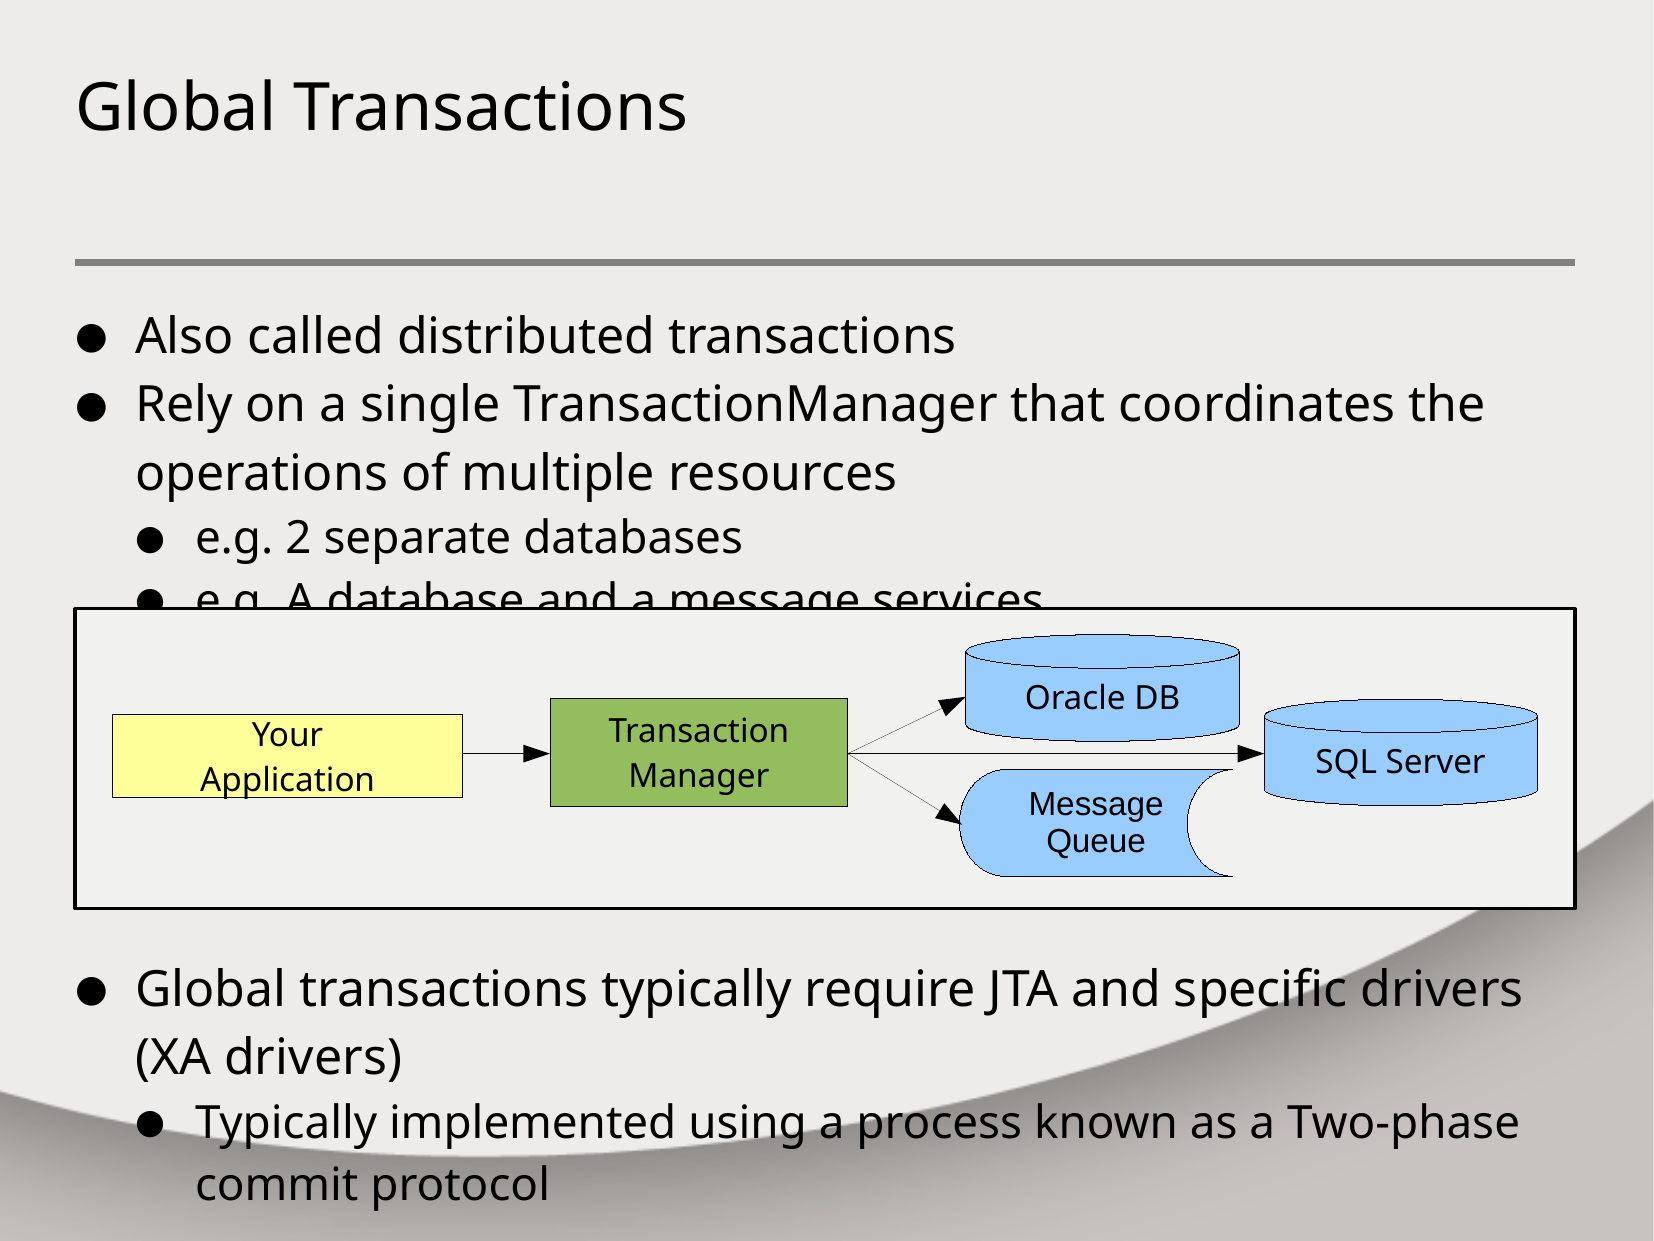

# Global Transactions
Also called distributed transactions
Rely on a single TransactionManager that coordinates the operations of multiple resources
e.g. 2 separate databases
e.g. A database and a message services
Global transactions typically require JTA and specific drivers (XA drivers)
Typically implemented using a process known as a Two-phase commit protocol
Oracle DB
Transaction
Manager
SQL Server
Your
Application
Message
Queue